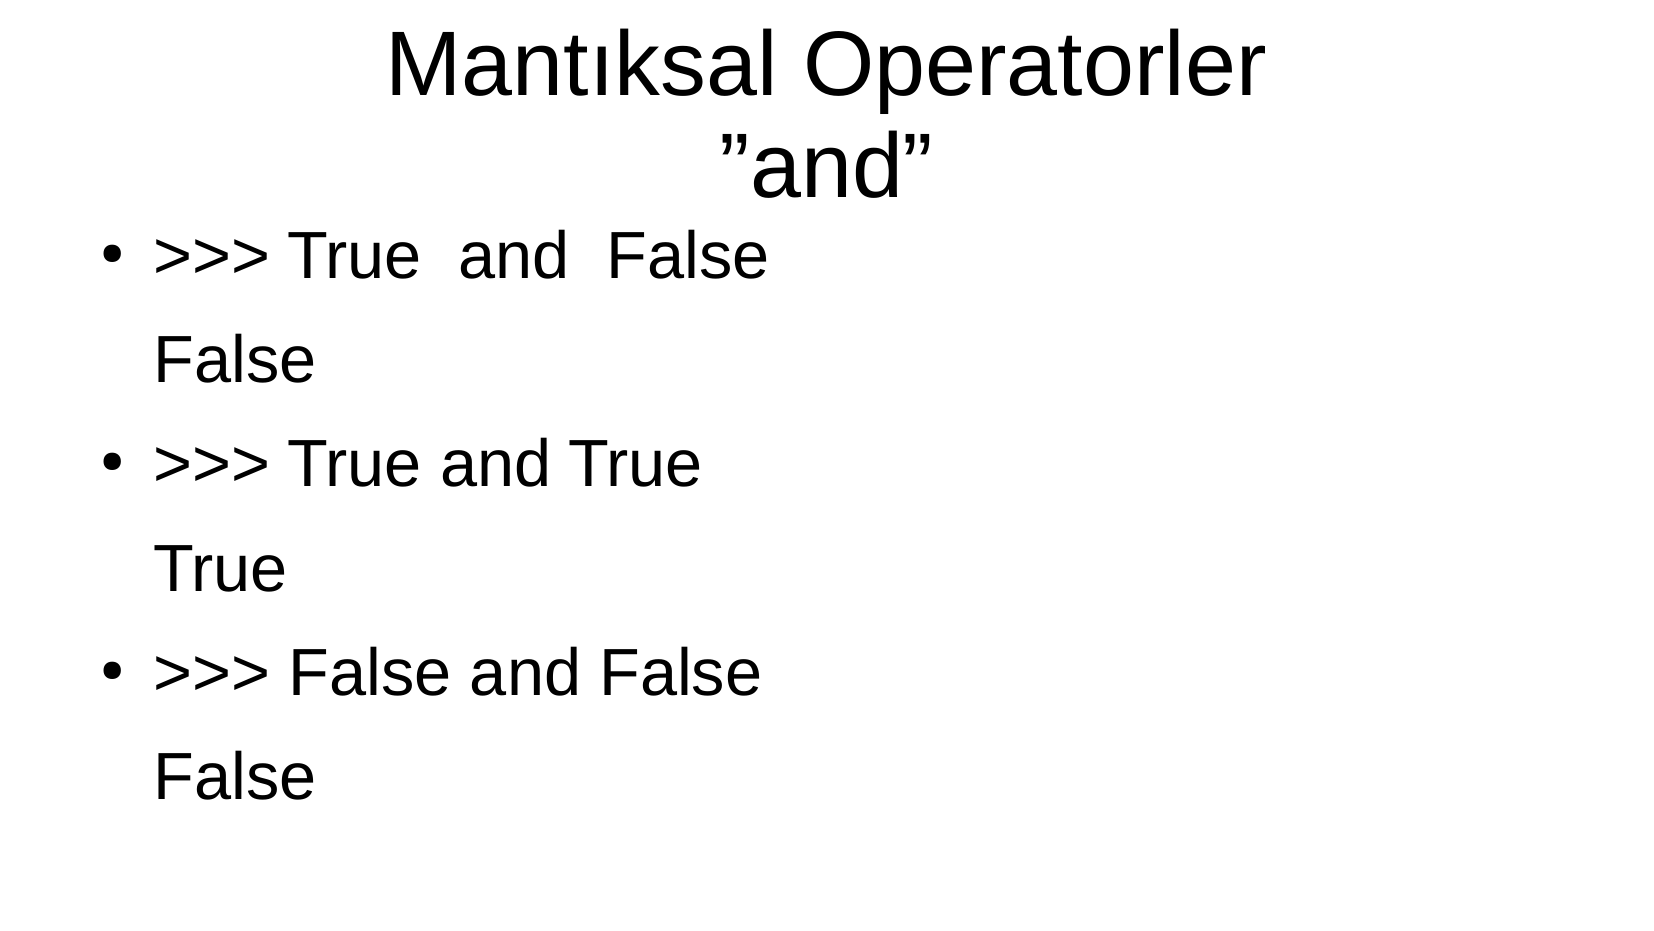

# Mantıksal Operatorler ”and”
>>> True and False
False
>>> True and True
True
>>> False and False
False